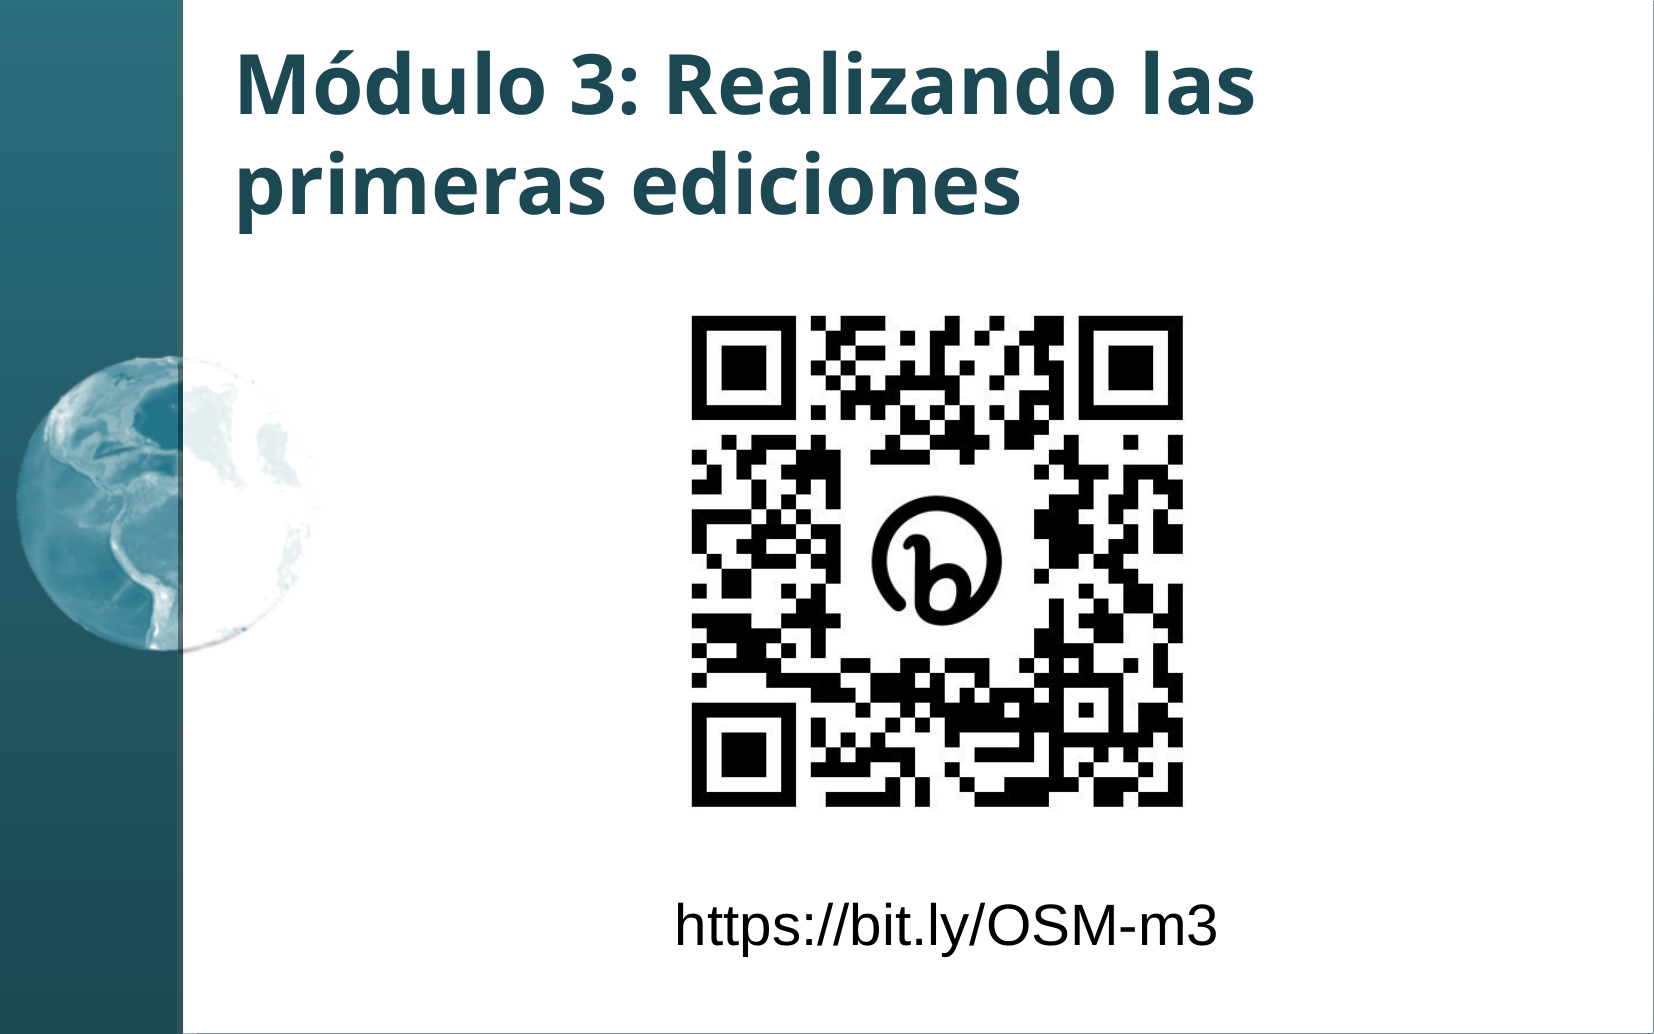

# Módulo 3: Realizando las primeras ediciones
https://bit.ly/OSM-m3